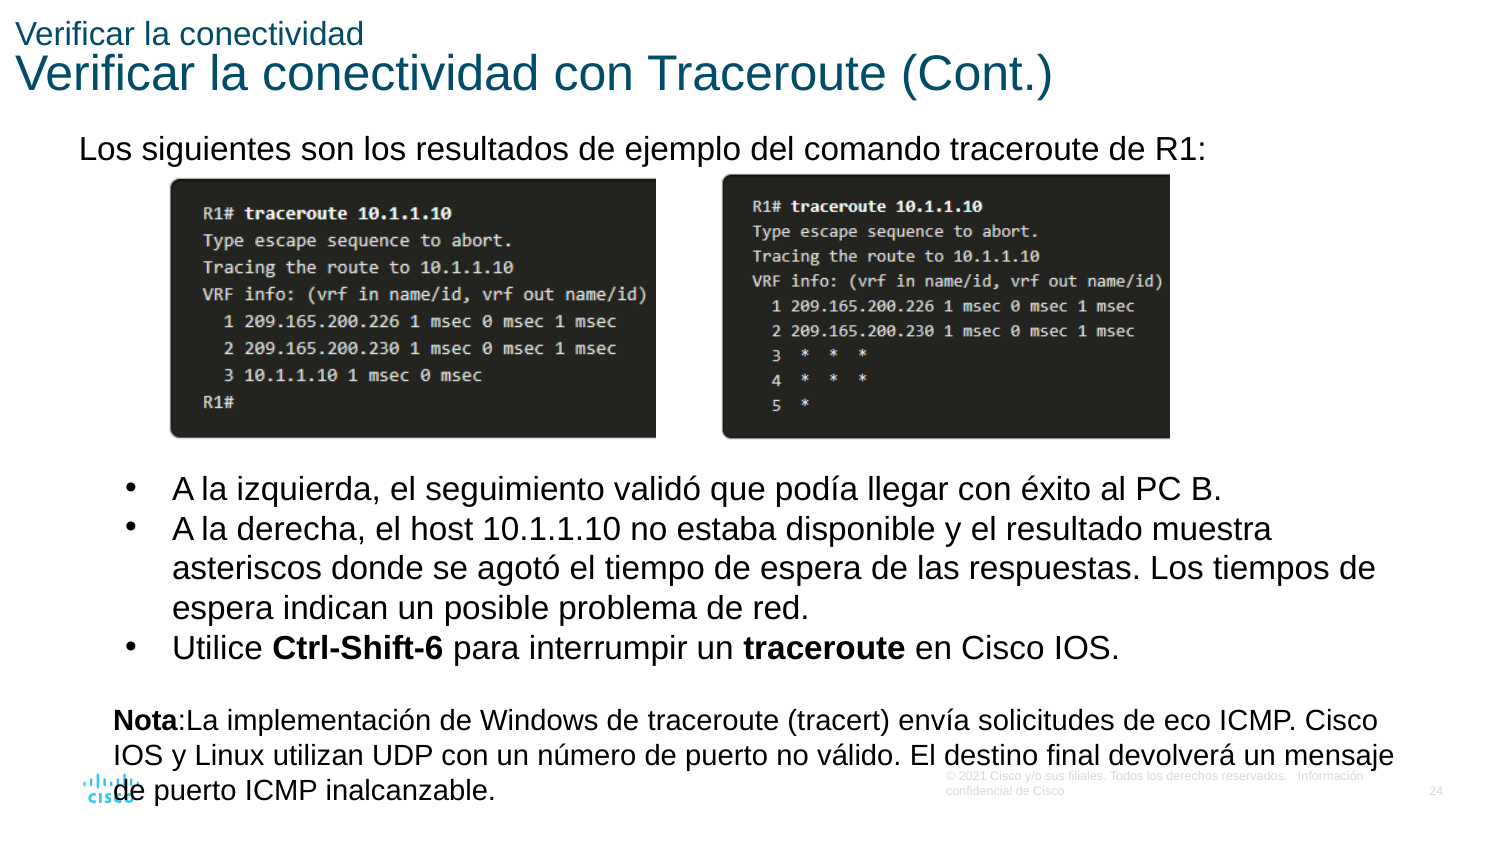

# Verificar la conectividad Verificar la conectividad con Traceroute (Cont.)
Los siguientes son los resultados de ejemplo del comando traceroute de R1:
A la izquierda, el seguimiento validó que podía llegar con éxito al PC B.
A la derecha, el host 10.1.1.10 no estaba disponible y el resultado muestra asteriscos donde se agotó el tiempo de espera de las respuestas. Los tiempos de espera indican un posible problema de red.
Utilice Ctrl-Shift-6 para interrumpir un traceroute en Cisco IOS.
Nota:La implementación de Windows de traceroute (tracert) envía solicitudes de eco ICMP. Cisco IOS y Linux utilizan UDP con un número de puerto no válido. El destino final devolverá un mensaje de puerto ICMP inalcanzable.